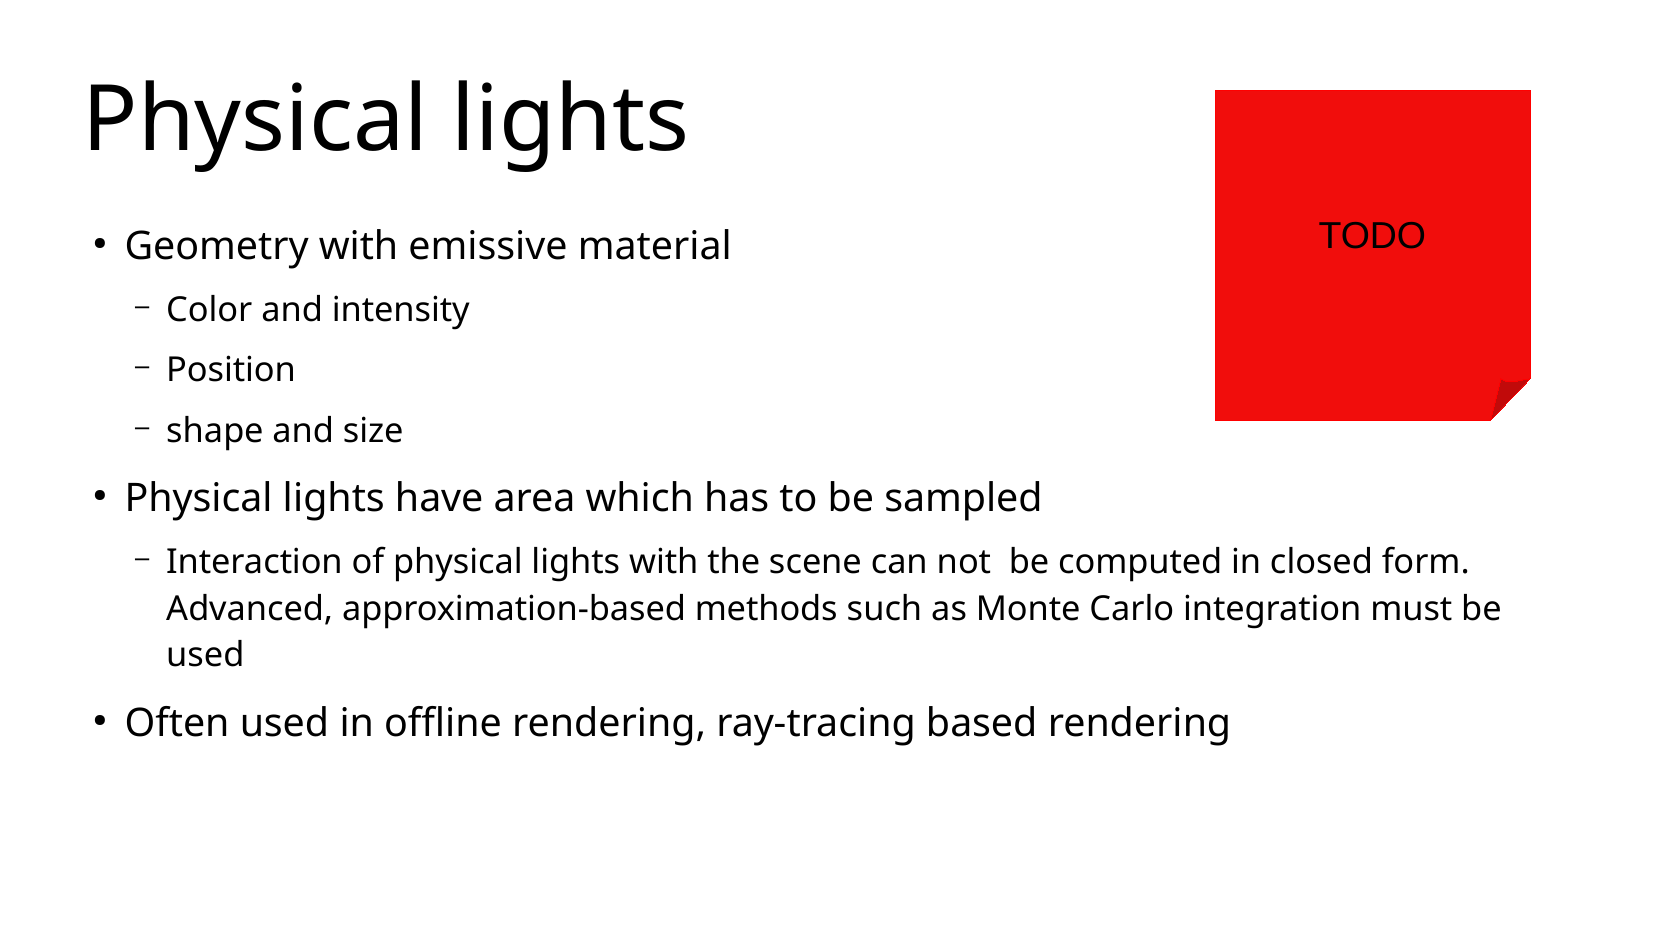

# Physical lights
TODO
Geometry with emissive material
Color and intensity
Position
shape and size
Physical lights have area which has to be sampled
Interaction of physical lights with the scene can not be computed in closed form. Advanced, approximation-based methods such as Monte Carlo integration must be used
Often used in offline rendering, ray-tracing based rendering